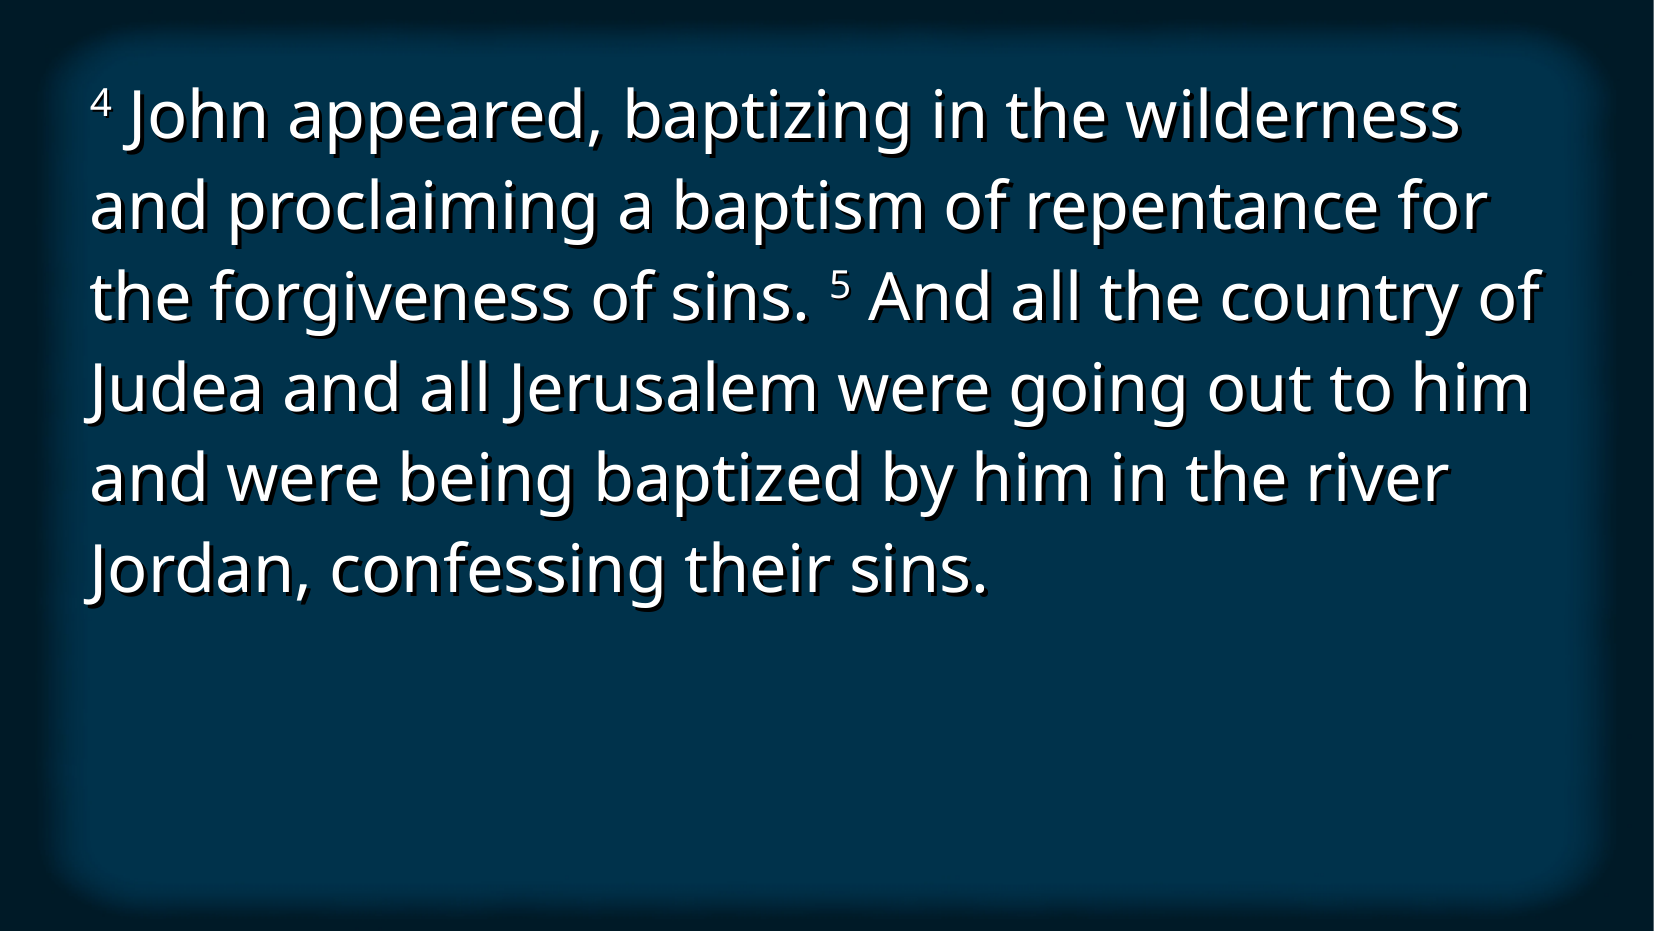

4 John appeared, baptizing in the wilderness and proclaiming a baptism of repentance for the forgiveness of sins. 5 And all the country of Judea and all Jerusalem were going out to him and were being baptized by him in the river Jordan, confessing their sins.